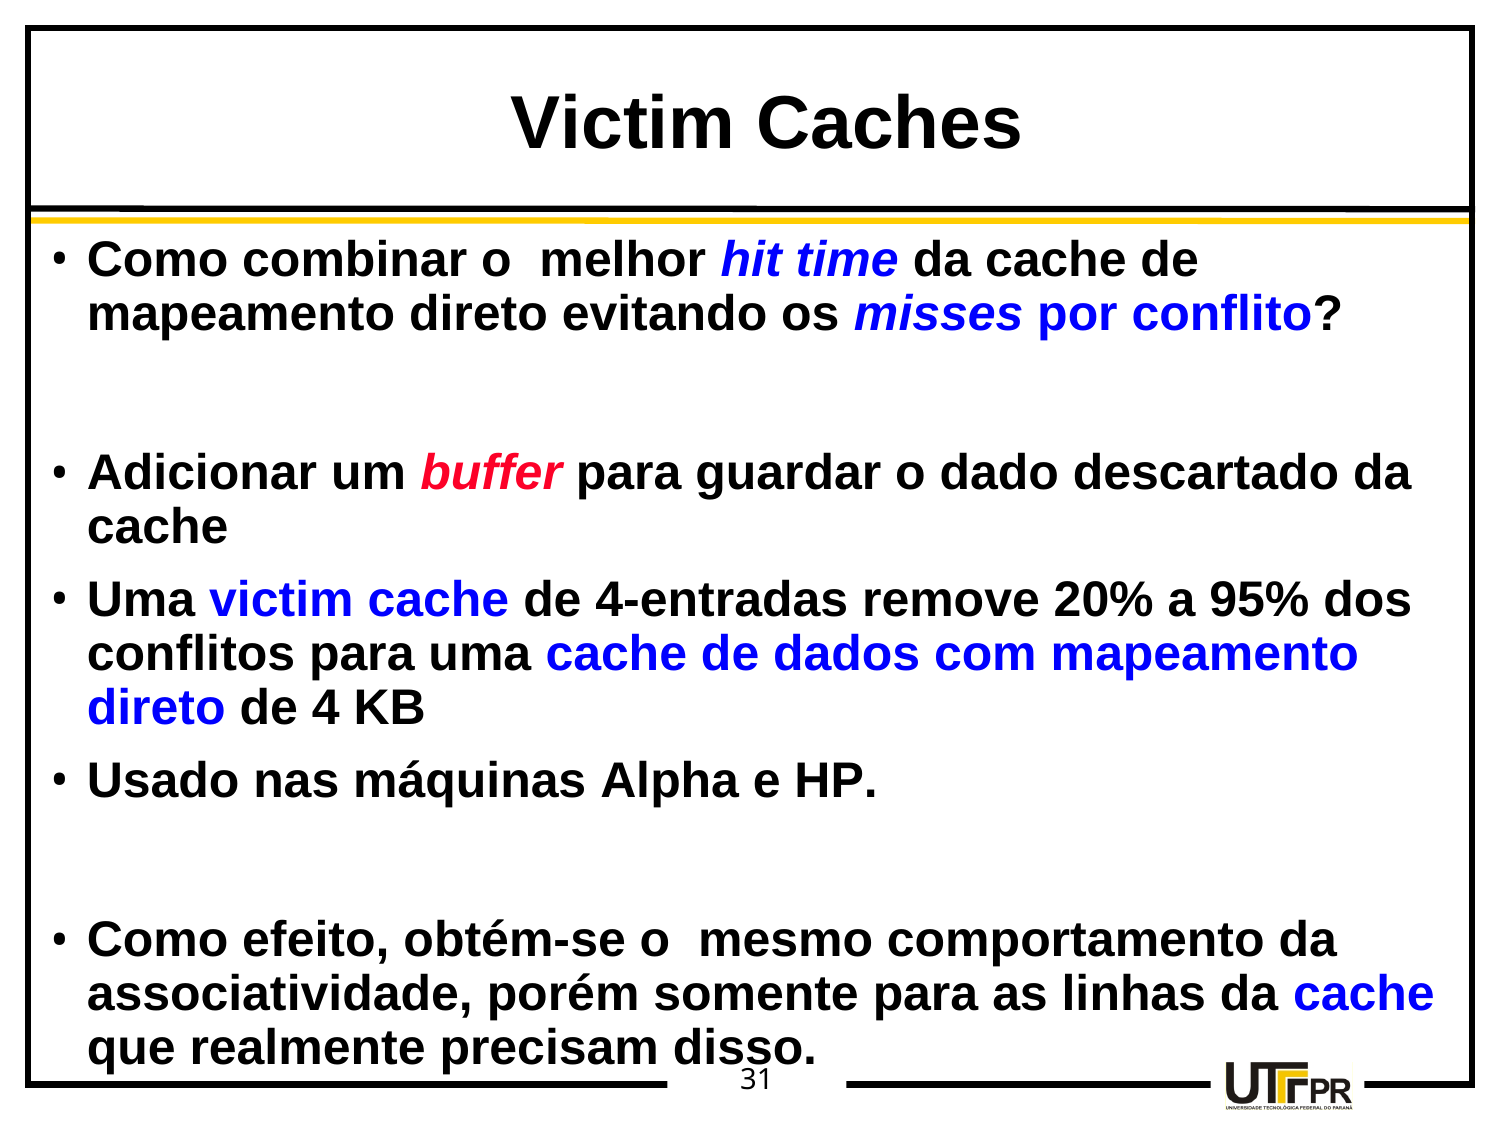

Victim Caches
# Como combinar o melhor hit time da cache de mapeamento direto evitando os misses por conflito?
Adicionar um buffer para guardar o dado descartado da cache
Uma victim cache de 4-entradas remove 20% a 95% dos conflitos para uma cache de dados com mapeamento direto de 4 KB
Usado nas máquinas Alpha e HP.
Como efeito, obtém-se o mesmo comportamento da associatividade, porém somente para as linhas da cache que realmente precisam disso.